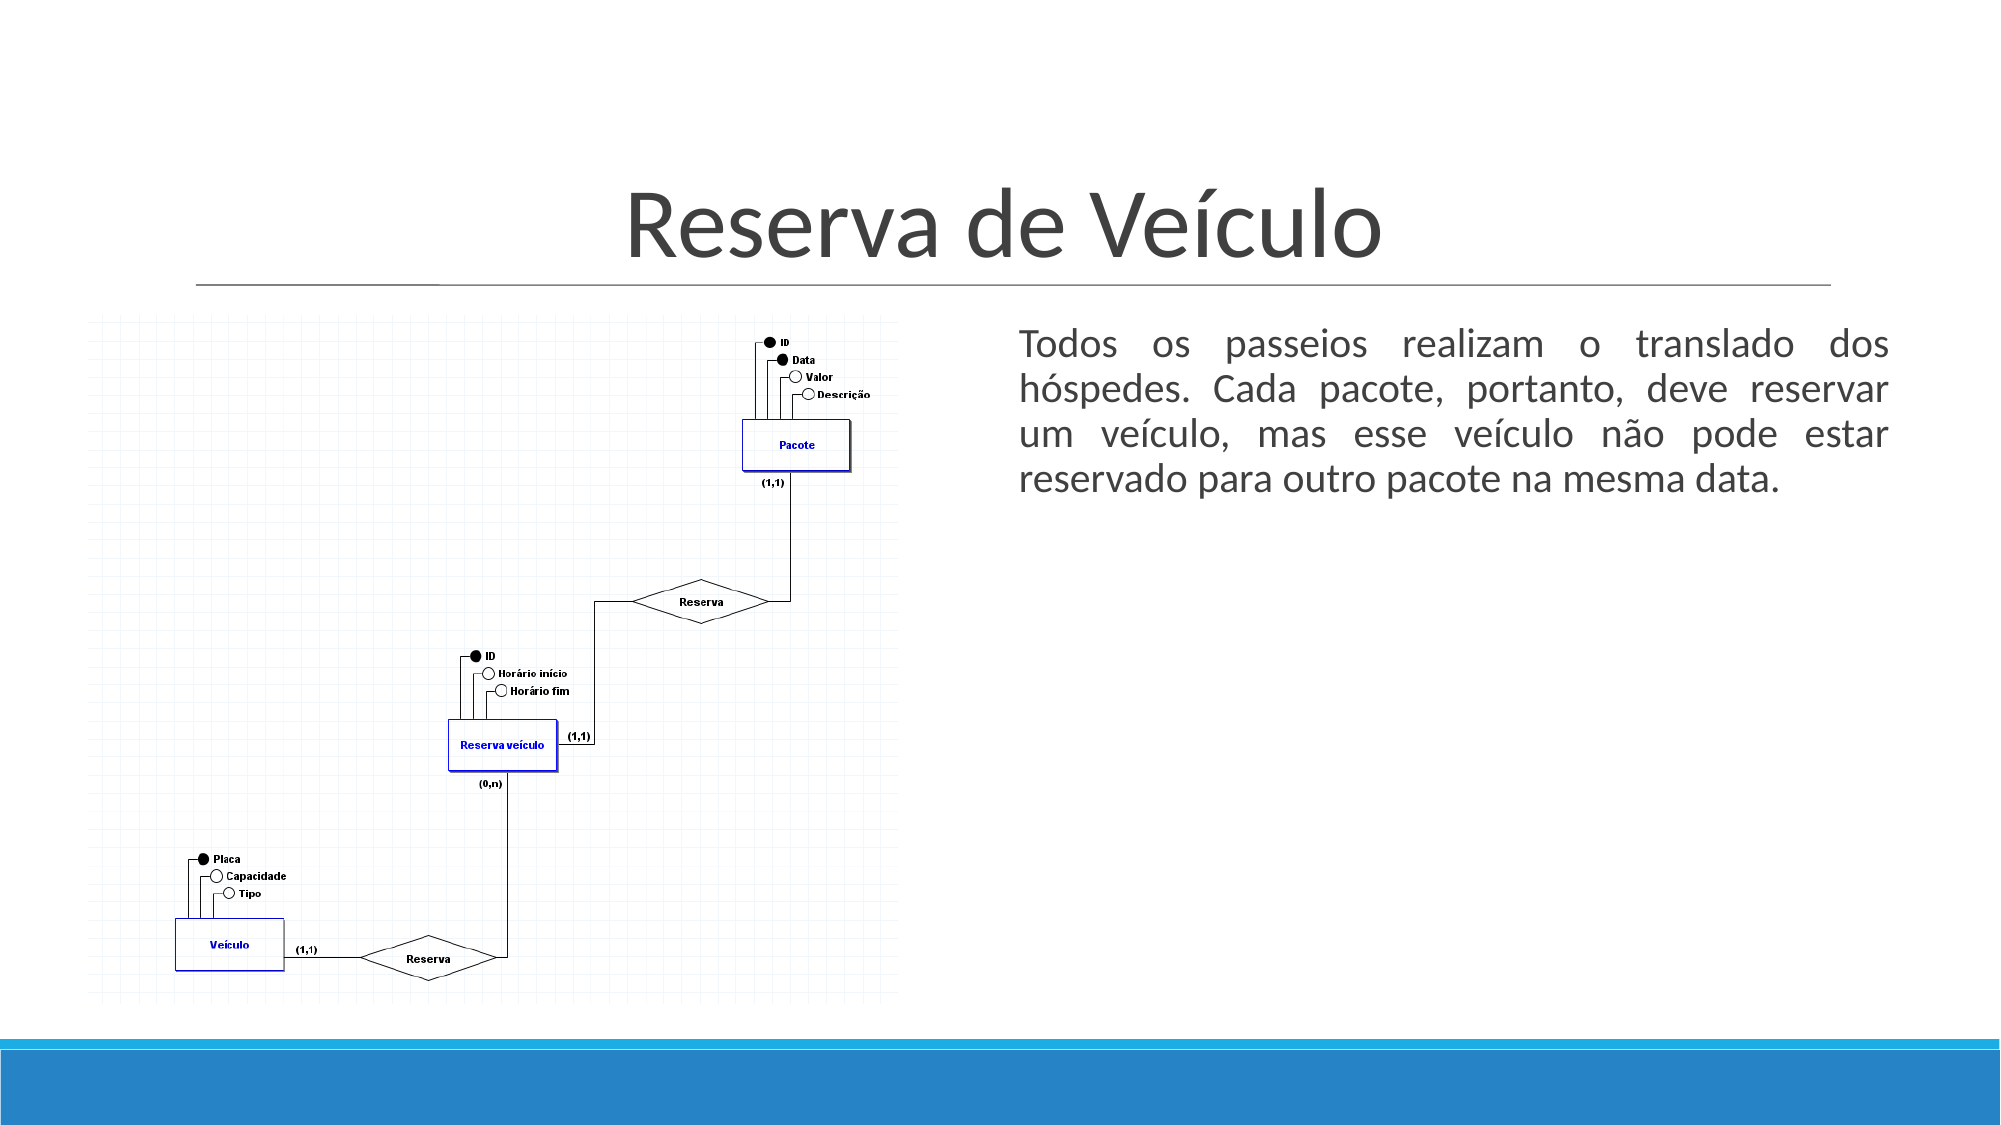

Reserva de Veículo
Todos os passeios realizam o translado dos hóspedes. Cada pacote, portanto, deve reservar um veículo, mas esse veículo não pode estar reservado para outro pacote na mesma data.